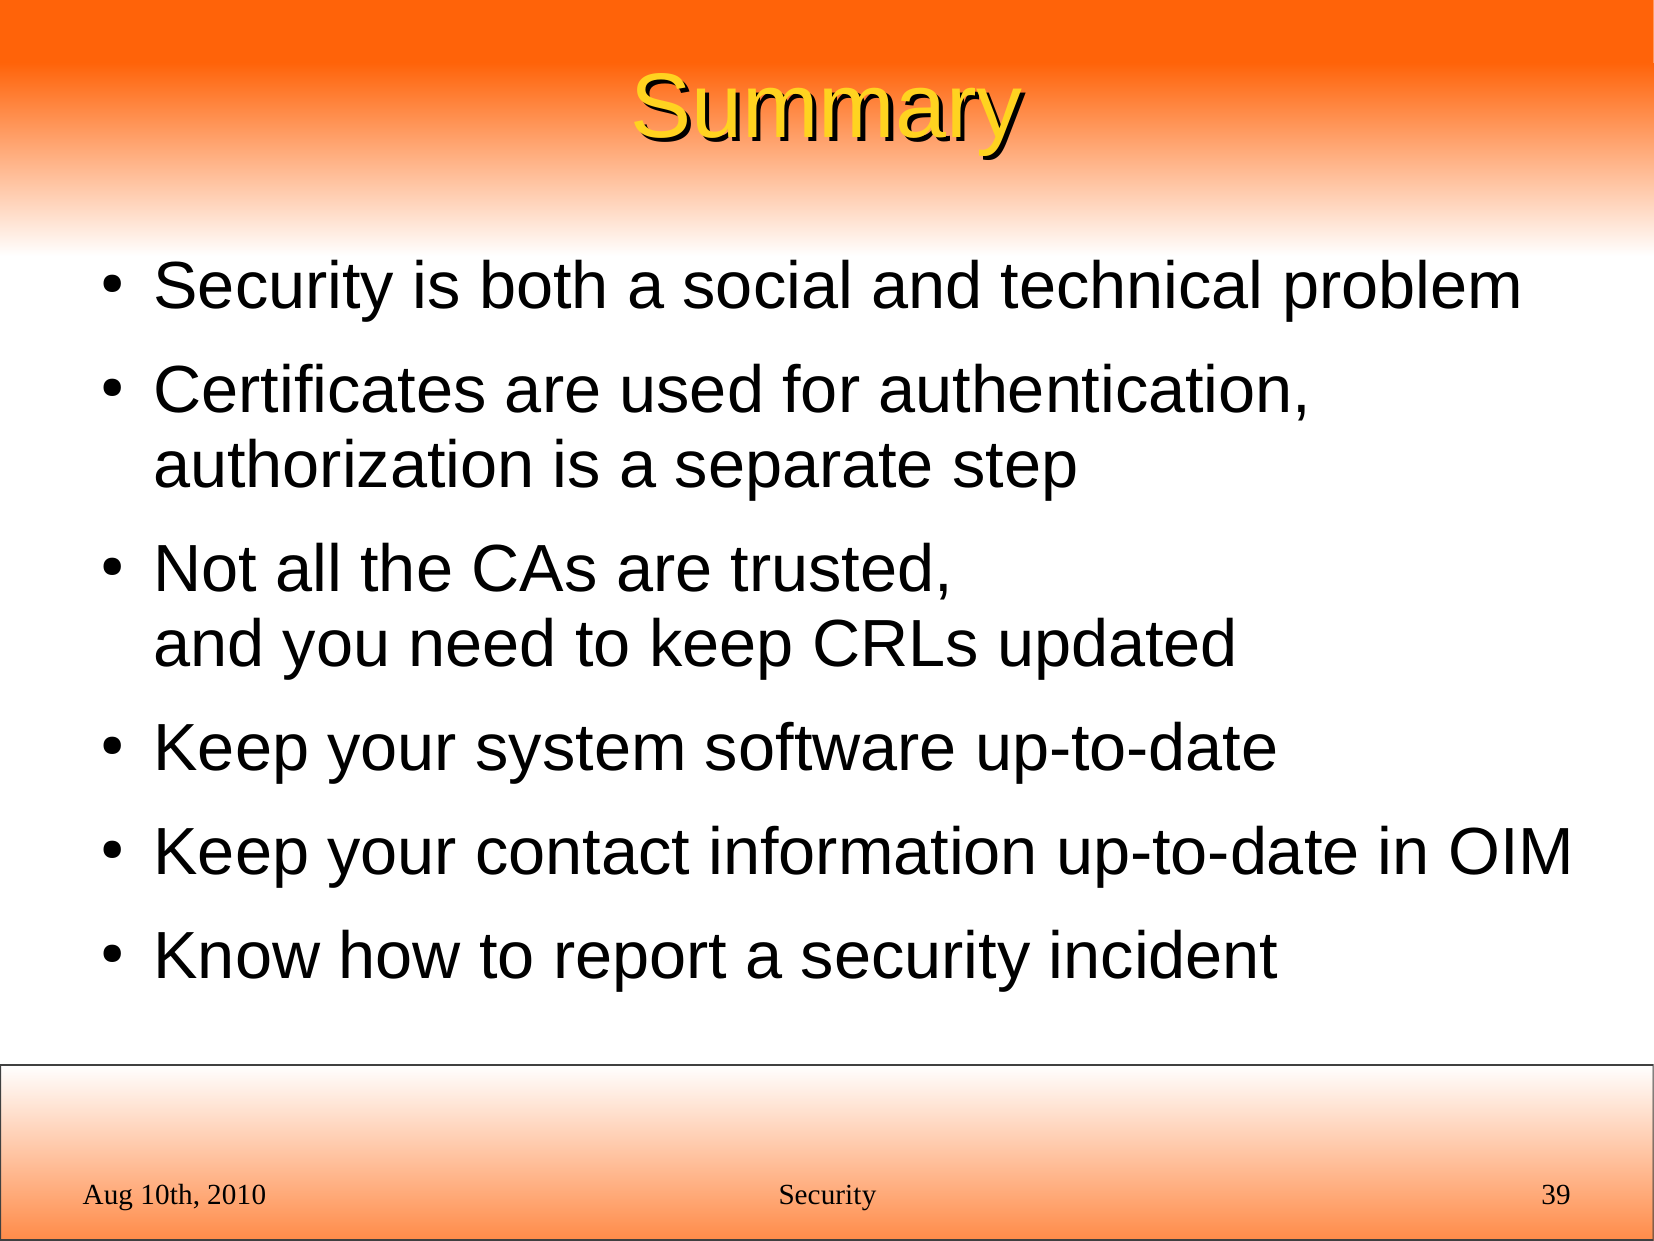

# Summary
Security is both a social and technical problem
Certificates are used for authentication,
authorization is a separate step
Not all the CAs are trusted,
and you need to keep CRLs updated
Keep your system software up-to-date
Keep your contact information up-to-date in OIM
Know how to report a security incident
Aug 10th, 2010
Security
39